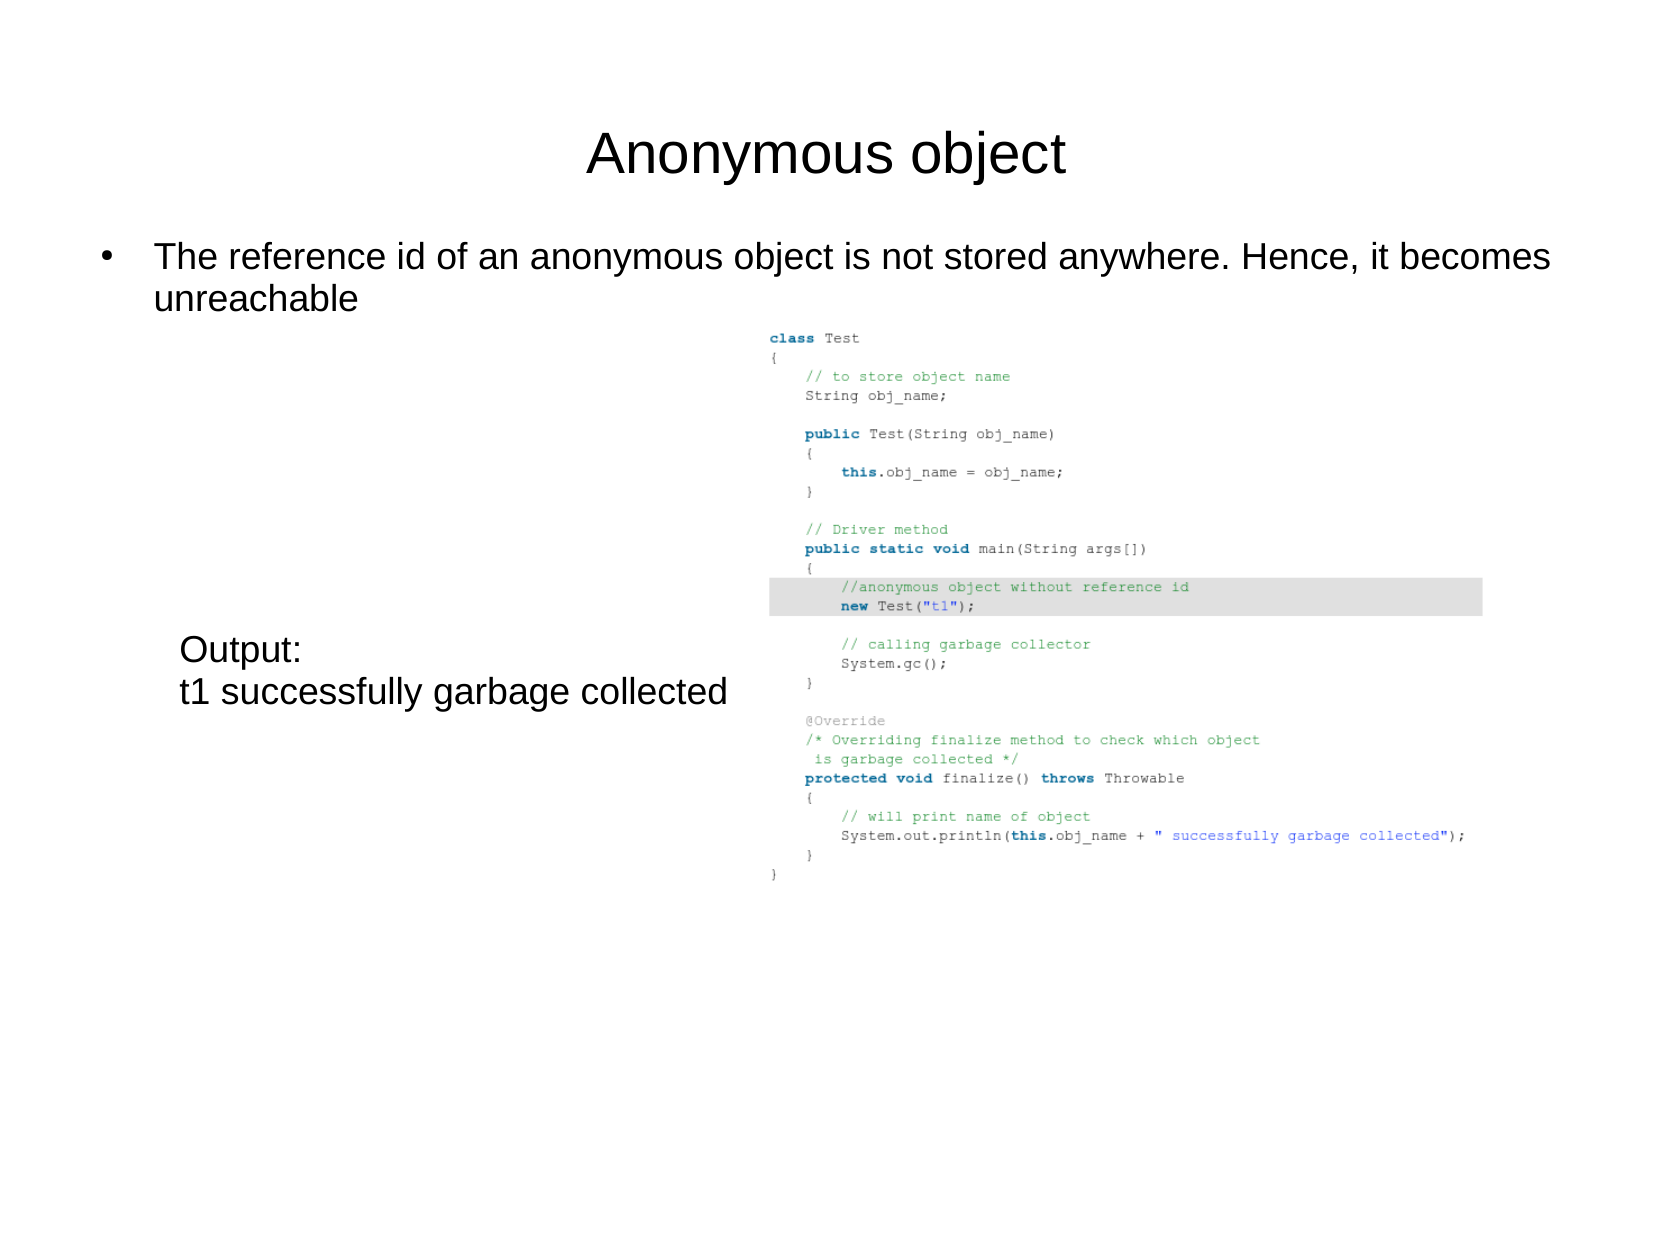

# Anonymous object
The reference id of an anonymous object is not stored anywhere. Hence, it becomes unreachable
Output:
t1 successfully garbage collected